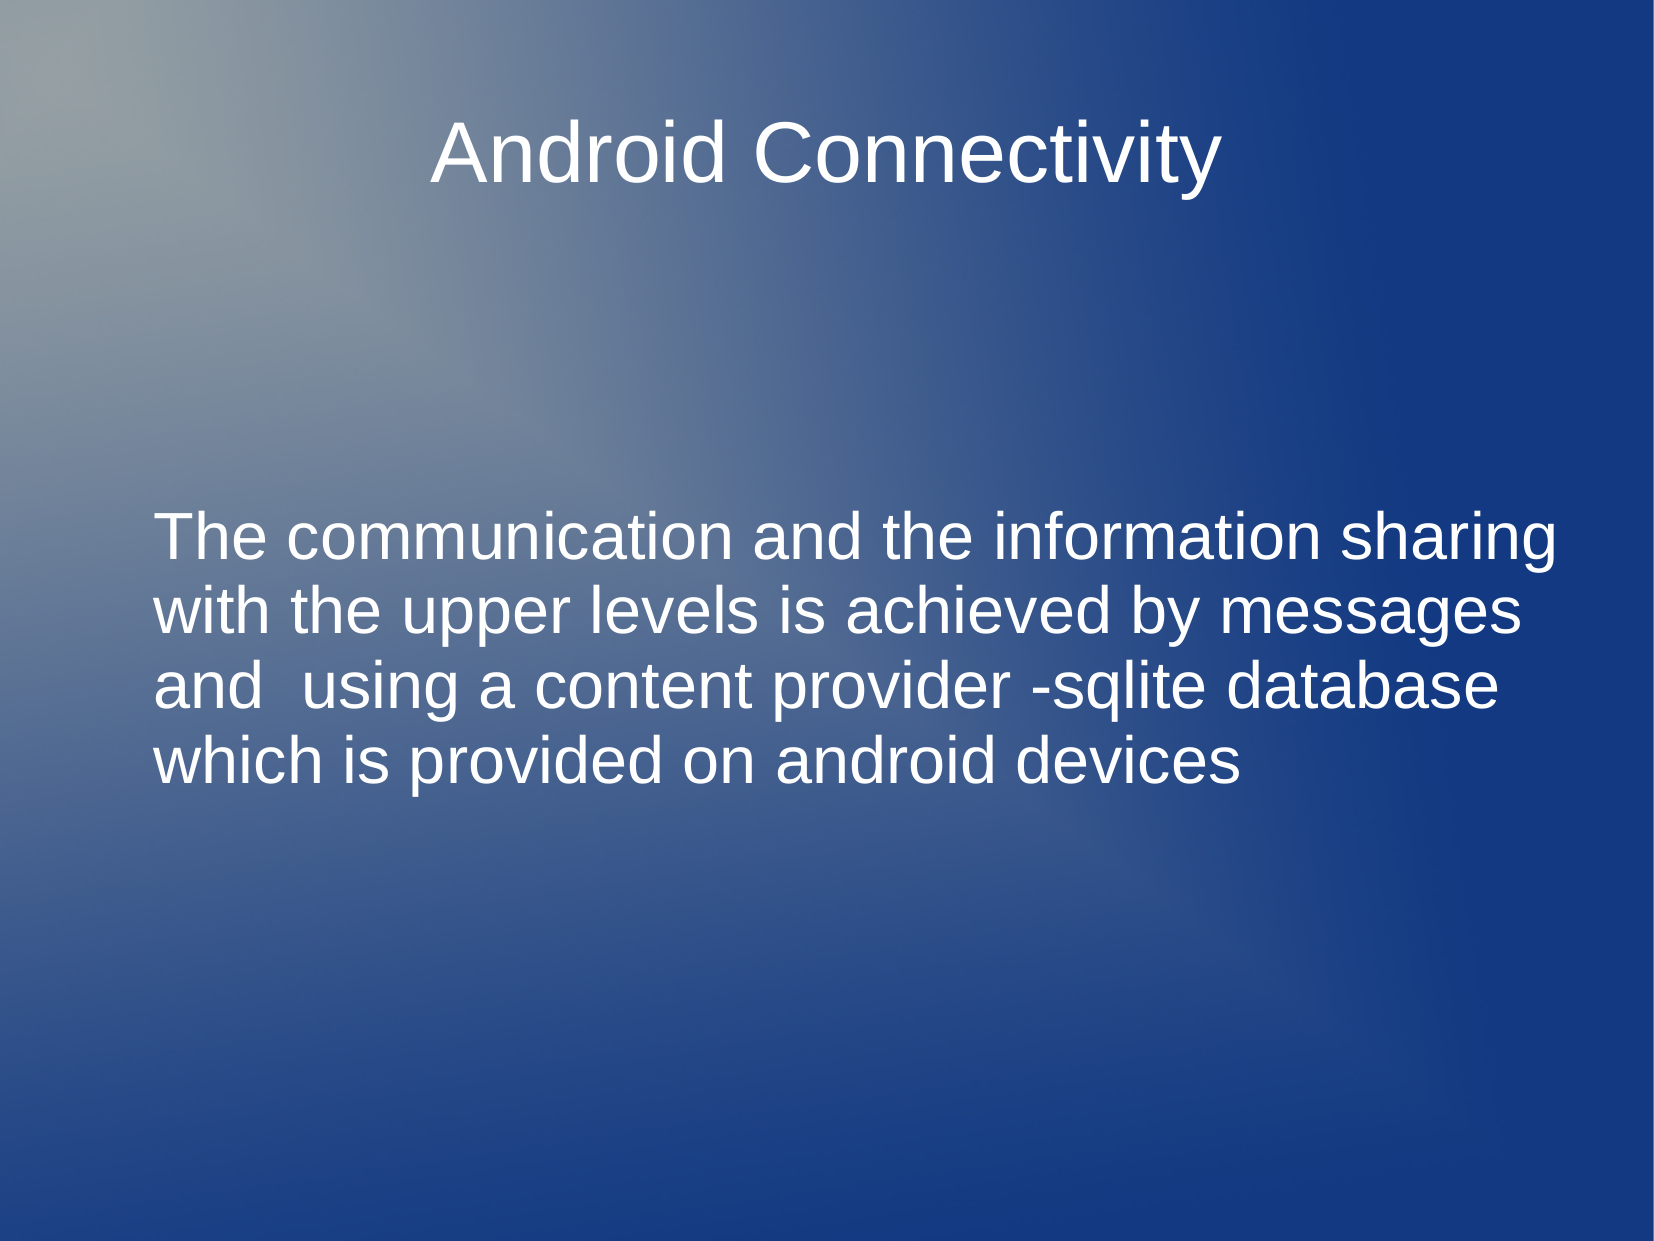

# Android Connectivity
The communication and the information sharing with the upper levels is achieved by messages and using a content provider -sqlite database which is provided on android devices